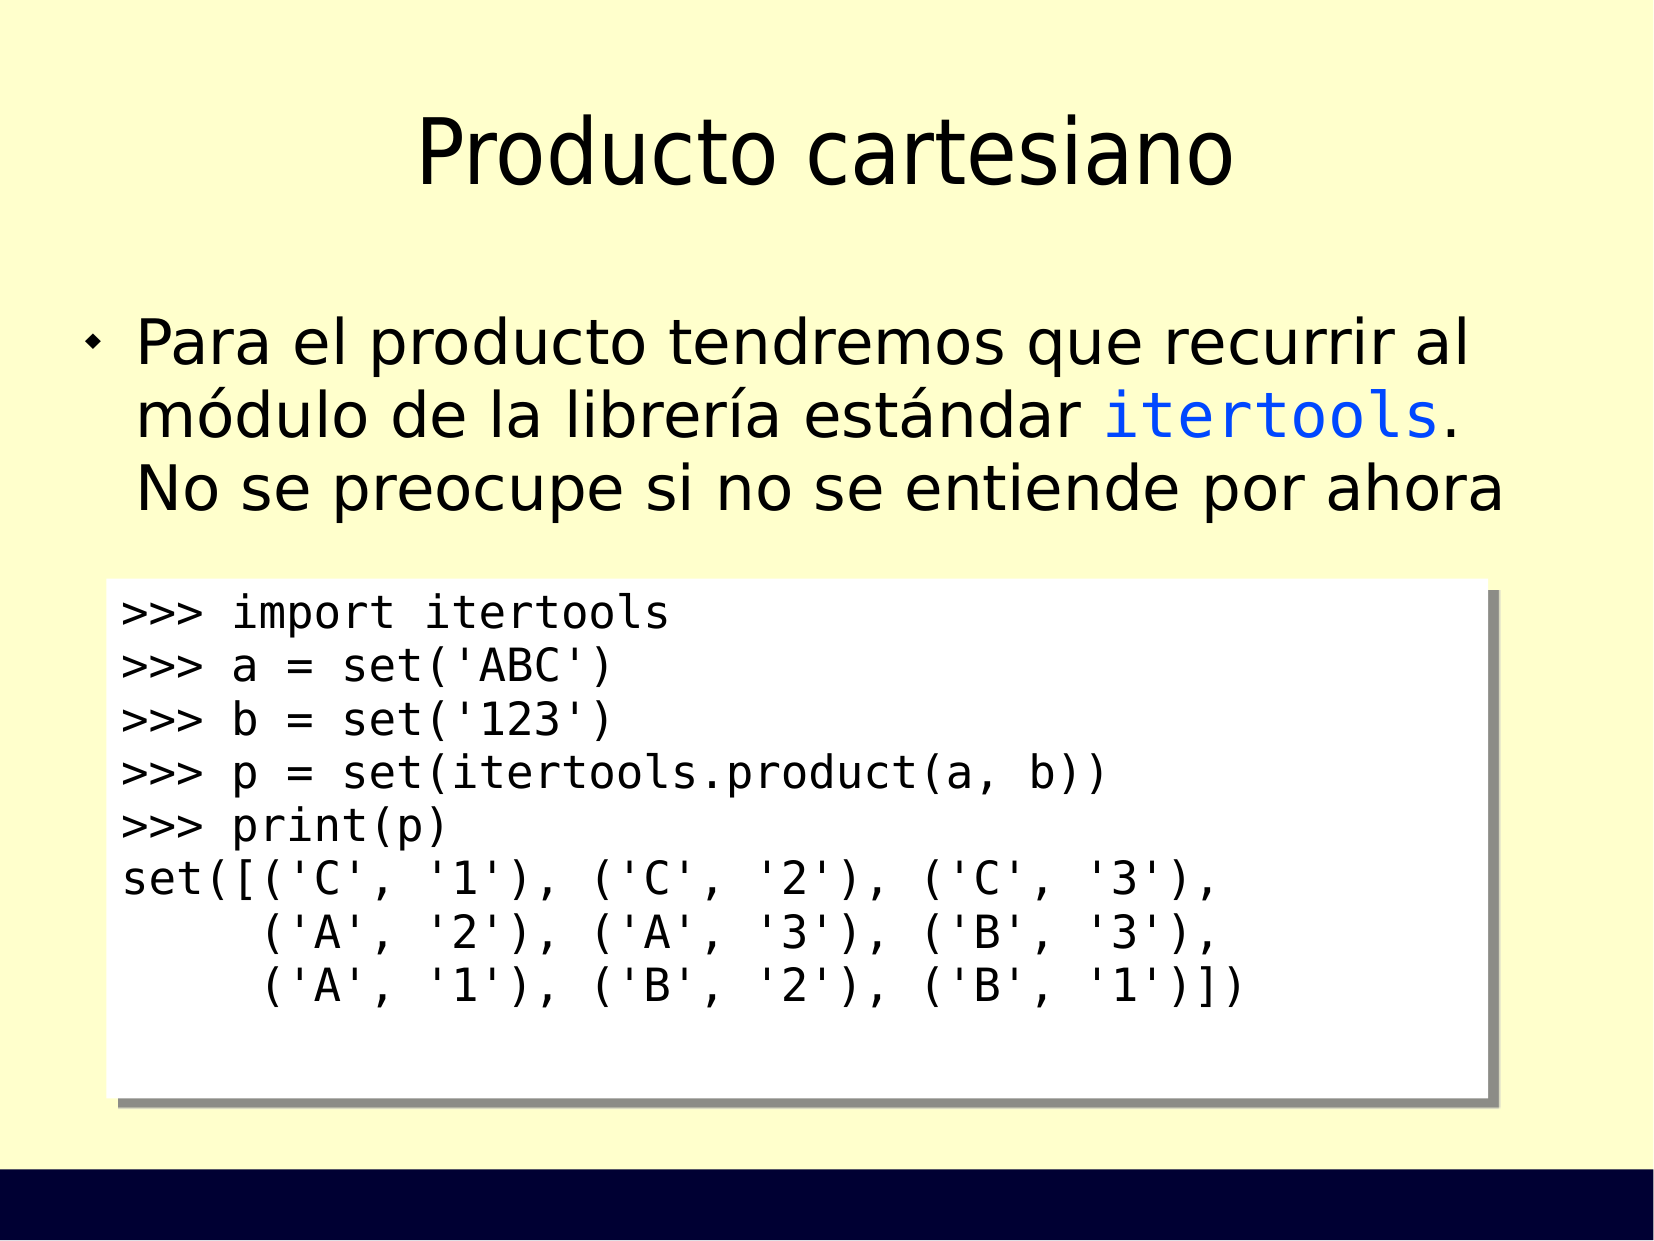

# Producto cartesiano
Para el producto tendremos que recurrir al módulo de la librería estándar itertools. No se preocupe si no se entiende por ahora
>>> import itertools
>>> a = set('ABC')
>>> b = set('123')
>>> p = set(itertools.product(a, b))
>>> print(p)
set([('C', '1'), ('C', '2'), ('C', '3'),
 ('A', '2'), ('A', '3'), ('B', '3'),
 ('A', '1'), ('B', '2'), ('B', '1')])